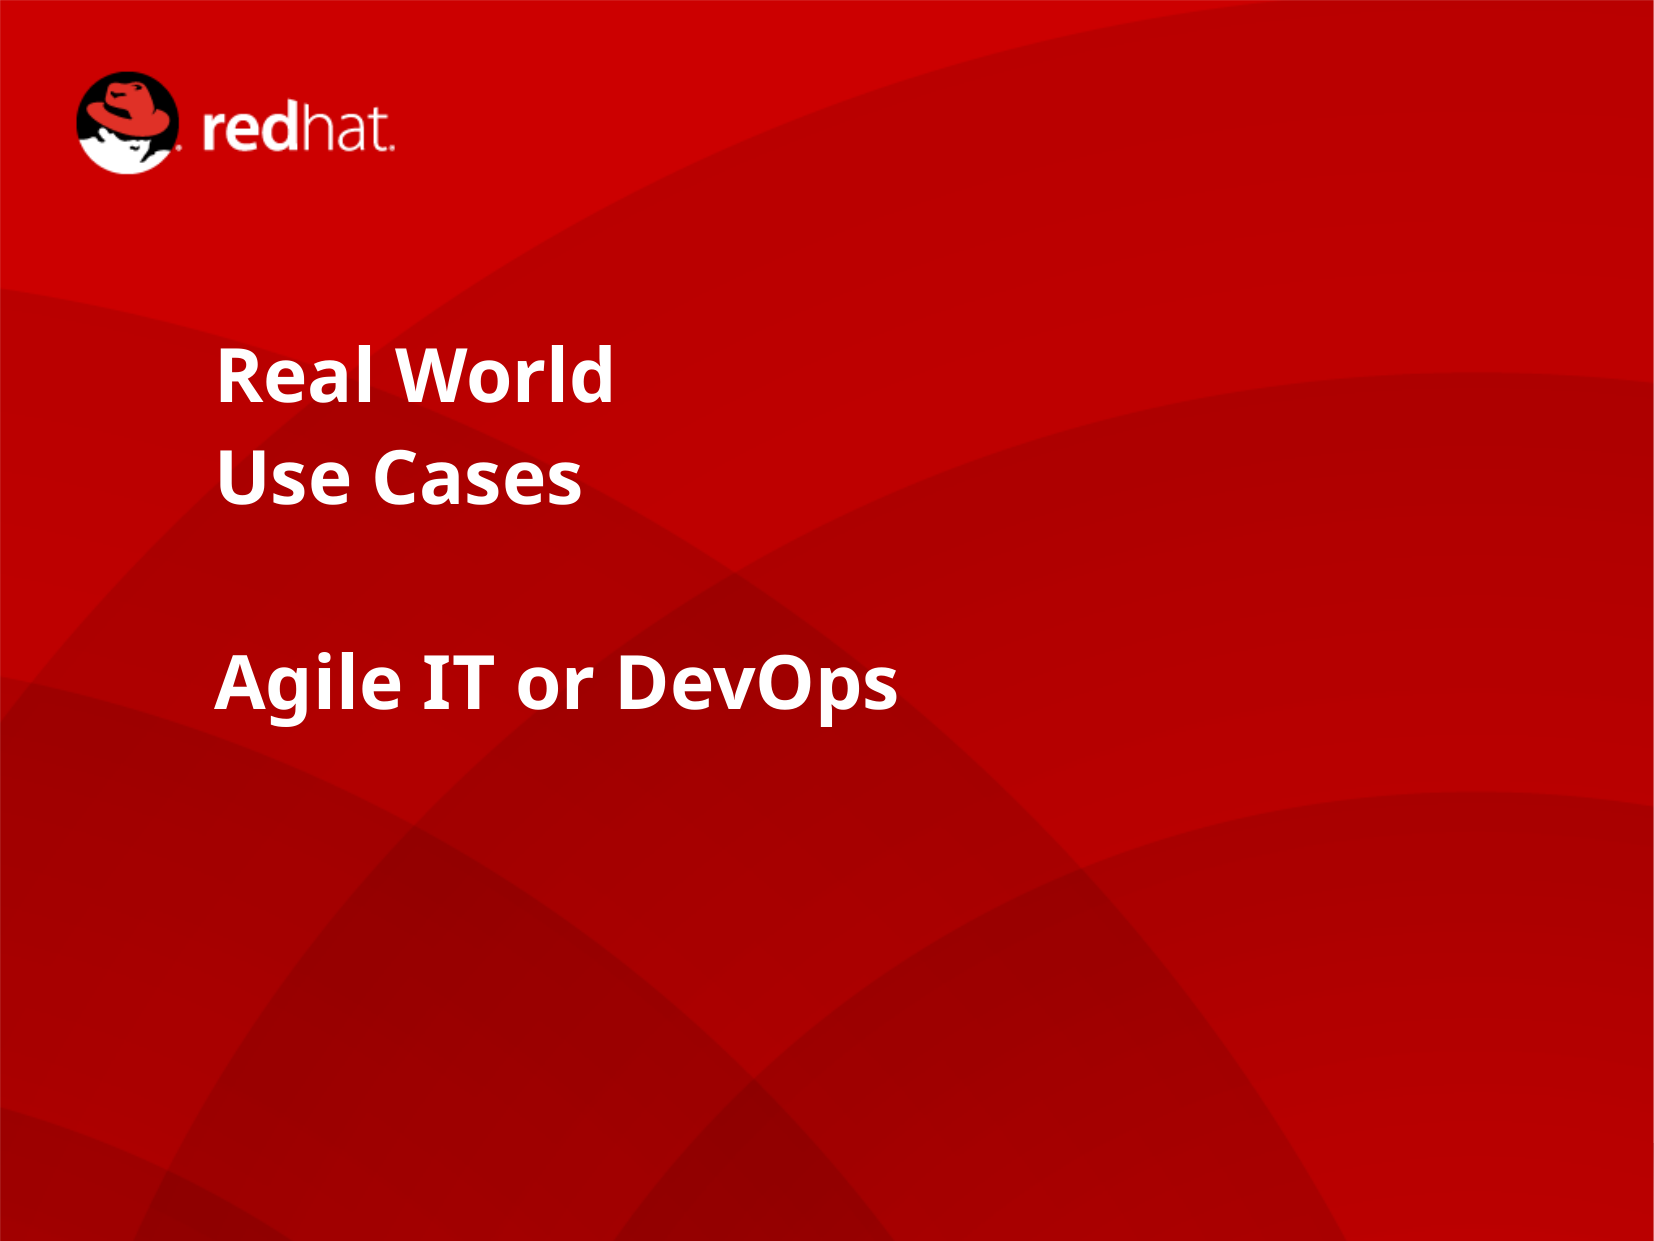

Real World
Use Cases
Agile IT or DevOps